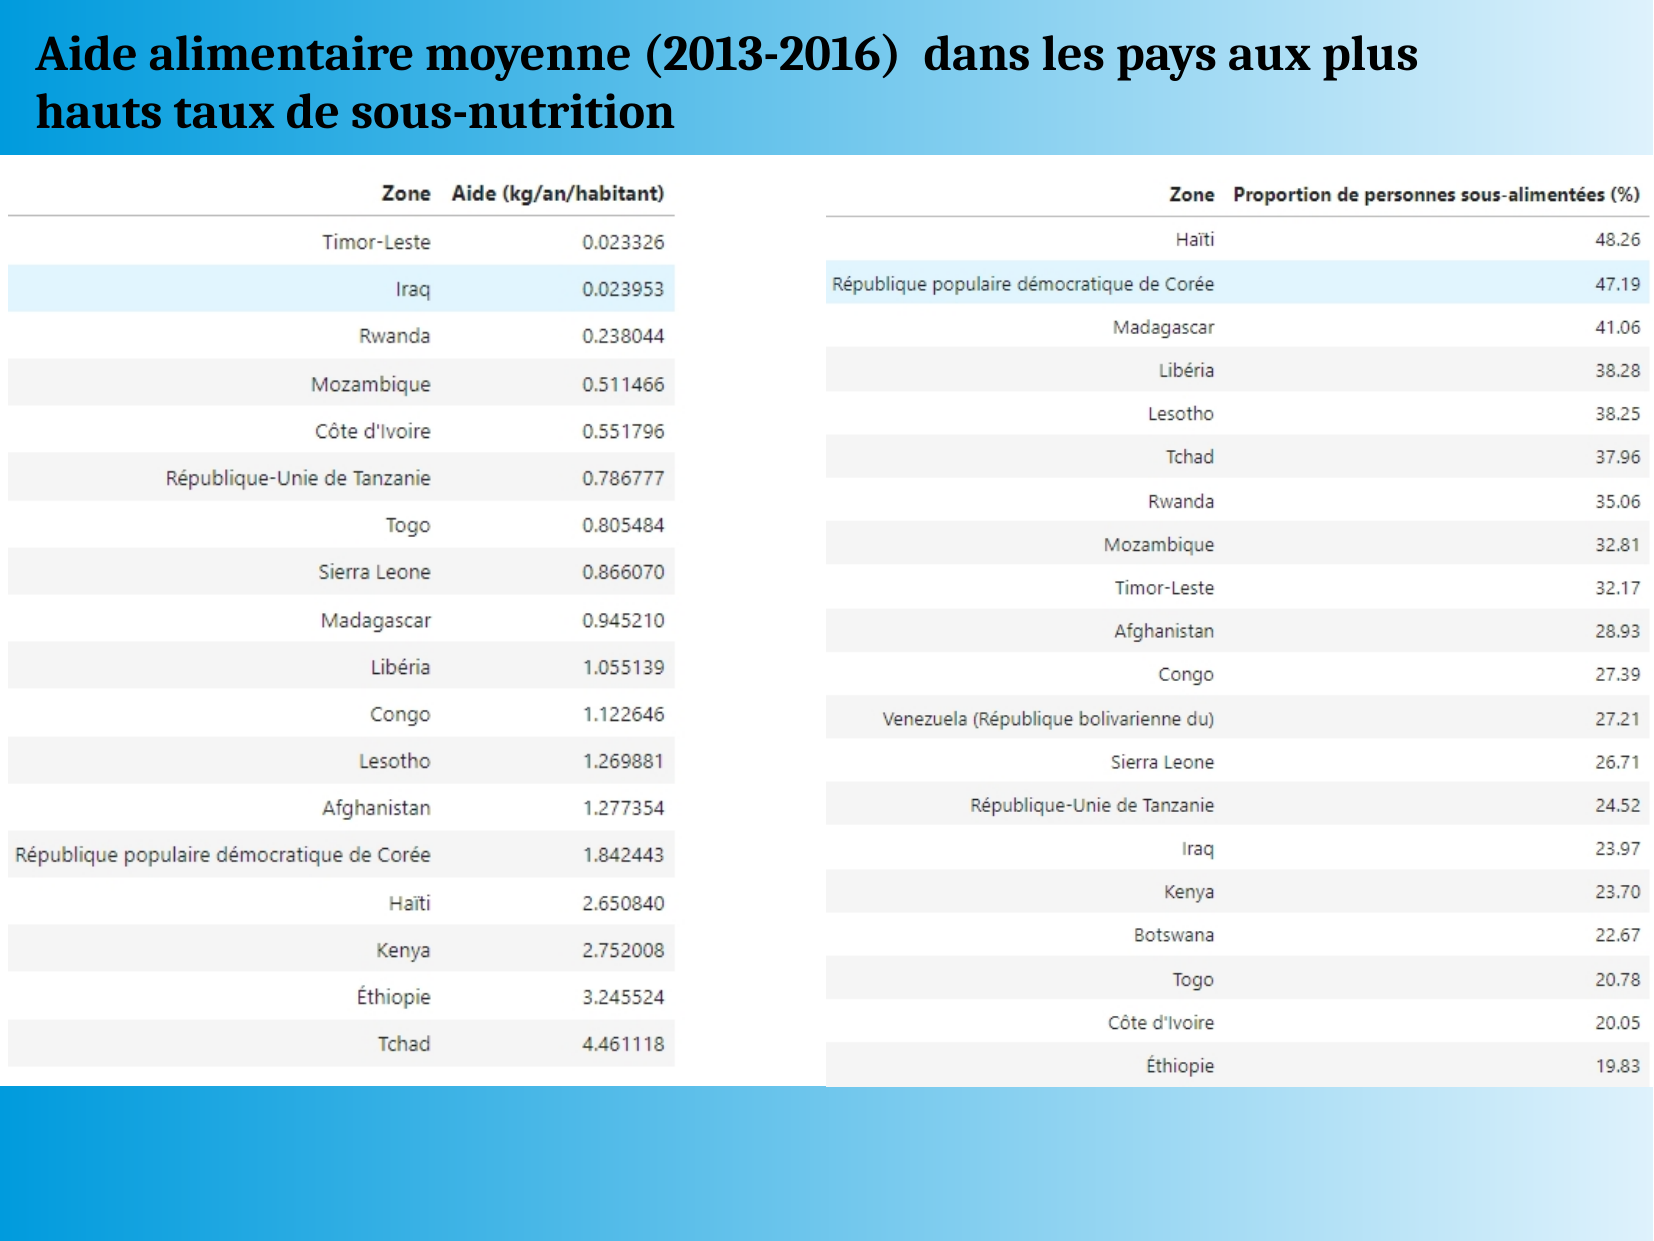

# Aide alimentaire moyenne (2013-2016) dans les pays aux plus hauts taux de sous-nutrition